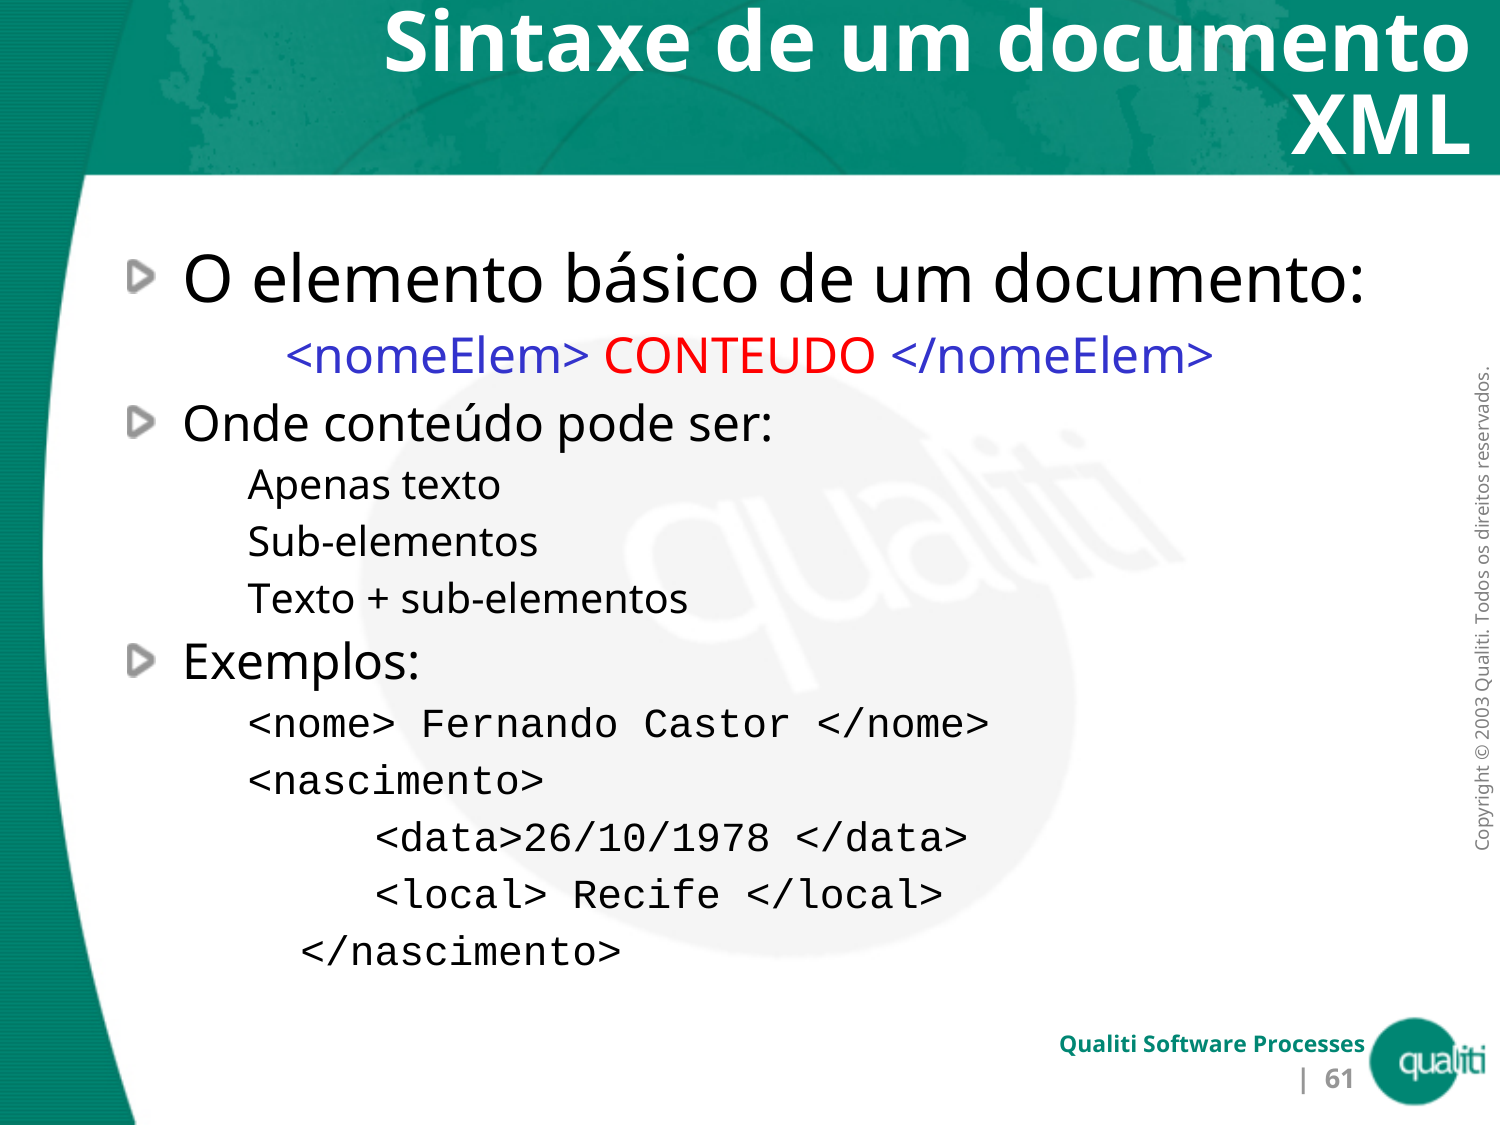

# Sintaxe de um documento XML
O elemento básico de um documento:
<nomeElem> CONTEUDO </nomeElem>
Onde conteúdo pode ser:
Apenas texto
Sub-elementos
Texto + sub-elementos
Exemplos:
<nome> Fernando Castor </nome>
<nascimento>
 <data>26/10/1978 </data>
 <local> Recife </local>
 </nascimento>